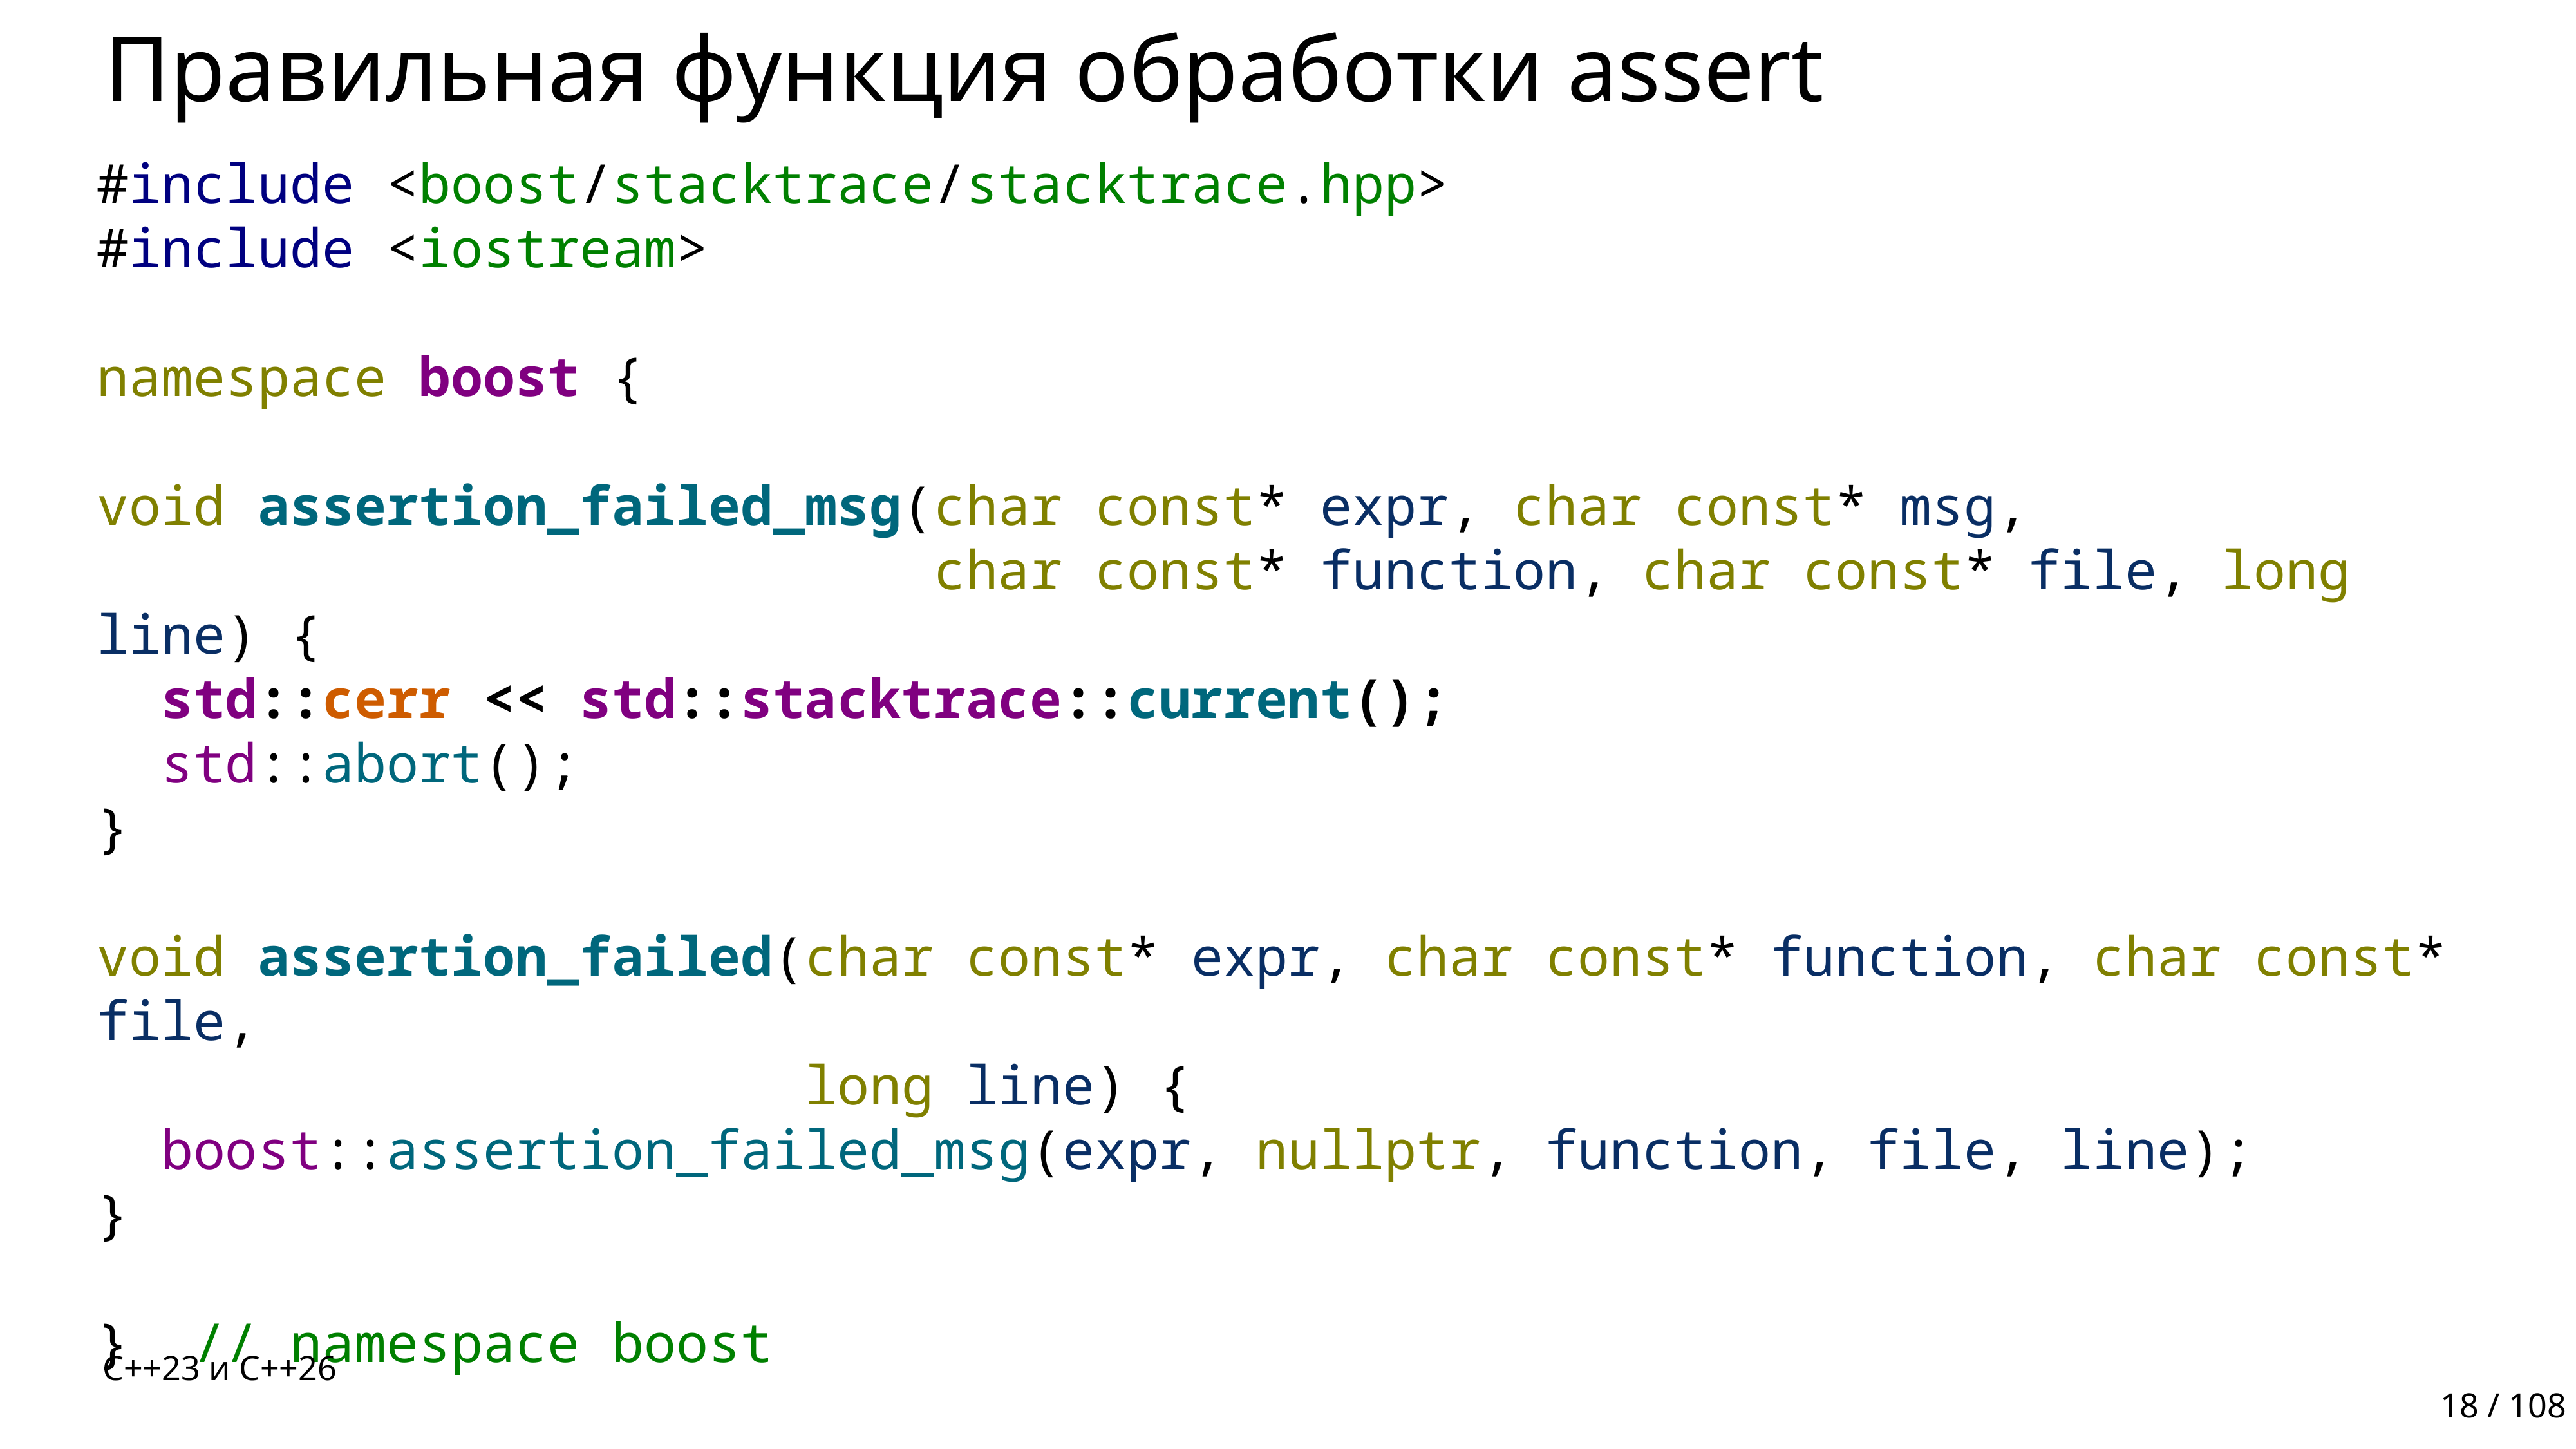

# Правильная функция обработки assert
#include <boost/stacktrace/stacktrace.hpp>
#include <iostream>
namespace boost {
void assertion_failed_msg(char const* expr, char const* msg,
 char const* function, char const* file, long line) {
 std::cerr << std::stacktrace::current();
 std::abort();
}
void assertion_failed(char const* expr, char const* function, char const* file,
 long line) {
 boost::assertion_failed_msg(expr, nullptr, function, file, line);
}
} // namespace boost
C++23 и C++26